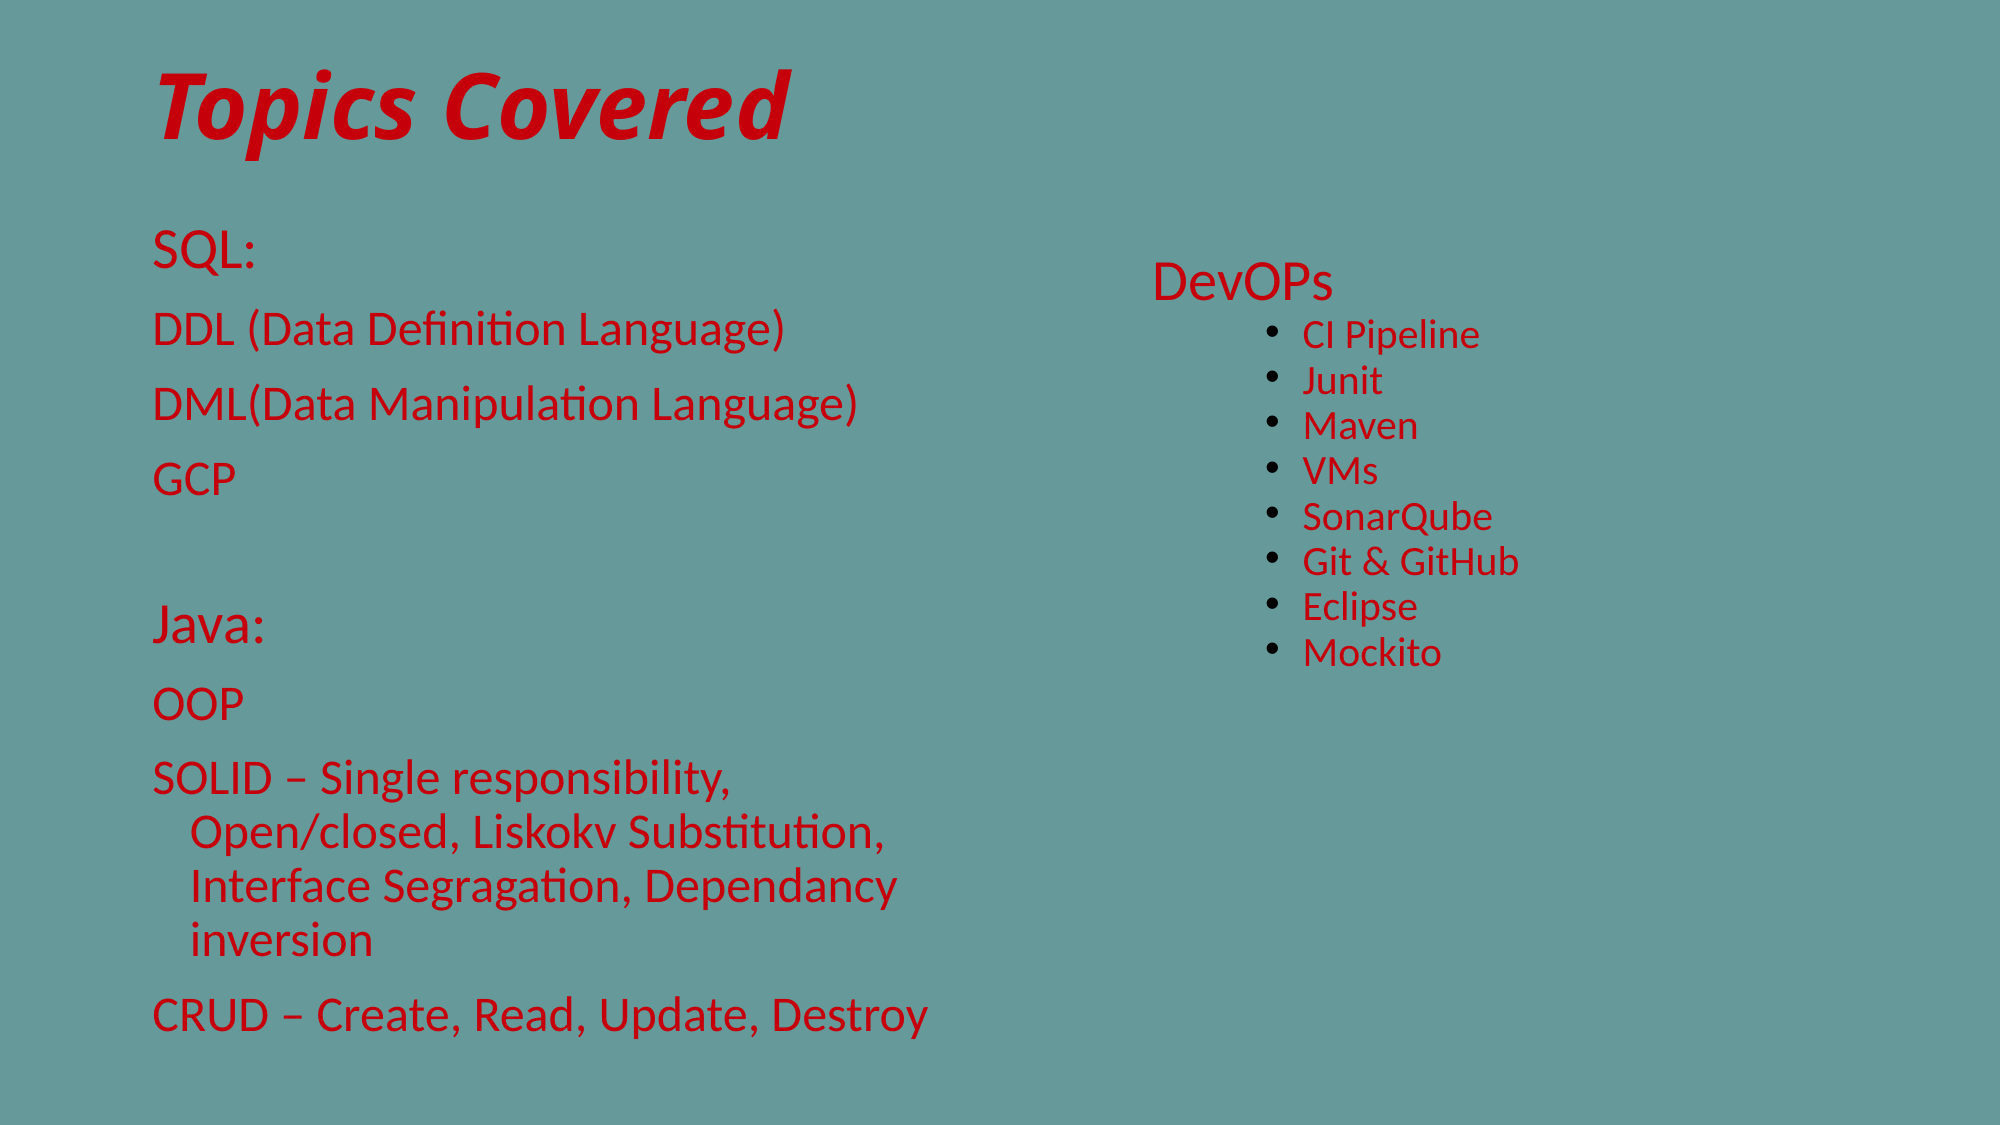

# Topics Covered
SQL:
DDL (Data Definition Language)
DML(Data Manipulation Language)
GCP
Java:
OOP
SOLID – Single responsibility, Open/closed, Liskokv Substitution, Interface Segragation, Dependancy inversion
CRUD – Create, Read, Update, Destroy
DevOPs
CI Pipeline
Junit
Maven
VMs
SonarQube
Git & GitHub
Eclipse
Mockito